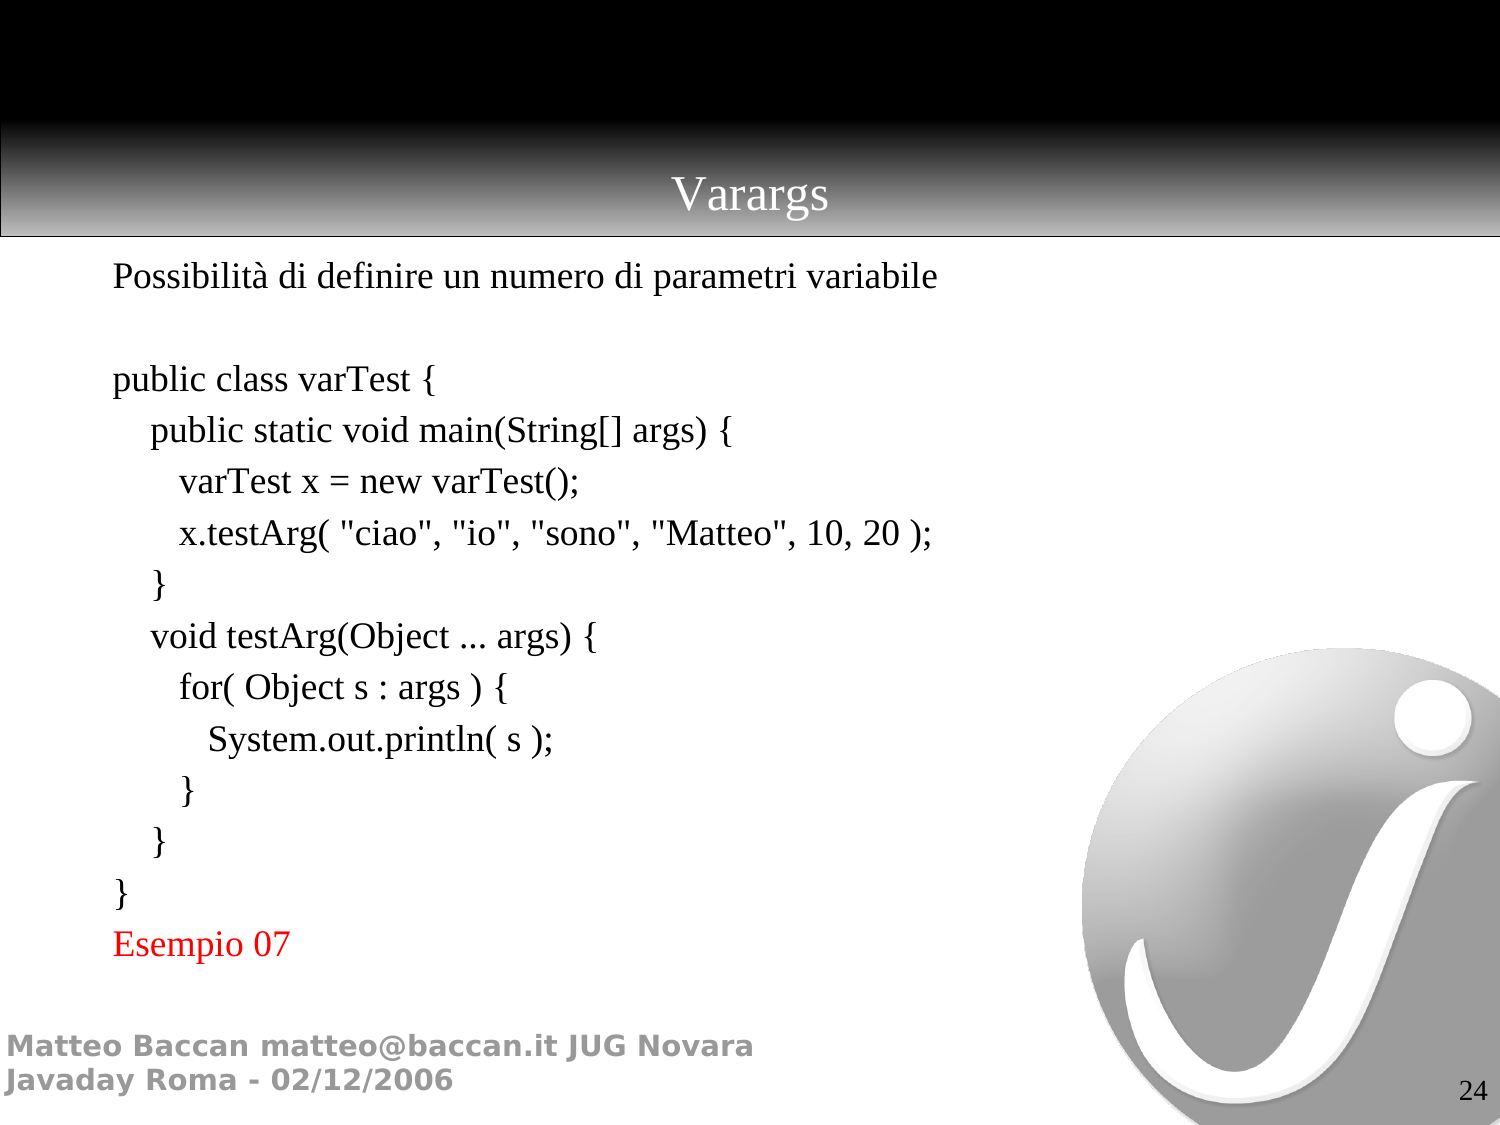

# Varargs
Possibilità di definire un numero di parametri variabile
public class varTest {
 public static void main(String[] args) {
 varTest x = new varTest();
 x.testArg( "ciao", "io", "sono", "Matteo", 10, 20 );
 }
 void testArg(Object ... args) {
 for( Object s : args ) {
 System.out.println( s );
 }
 }
}
Esempio 07